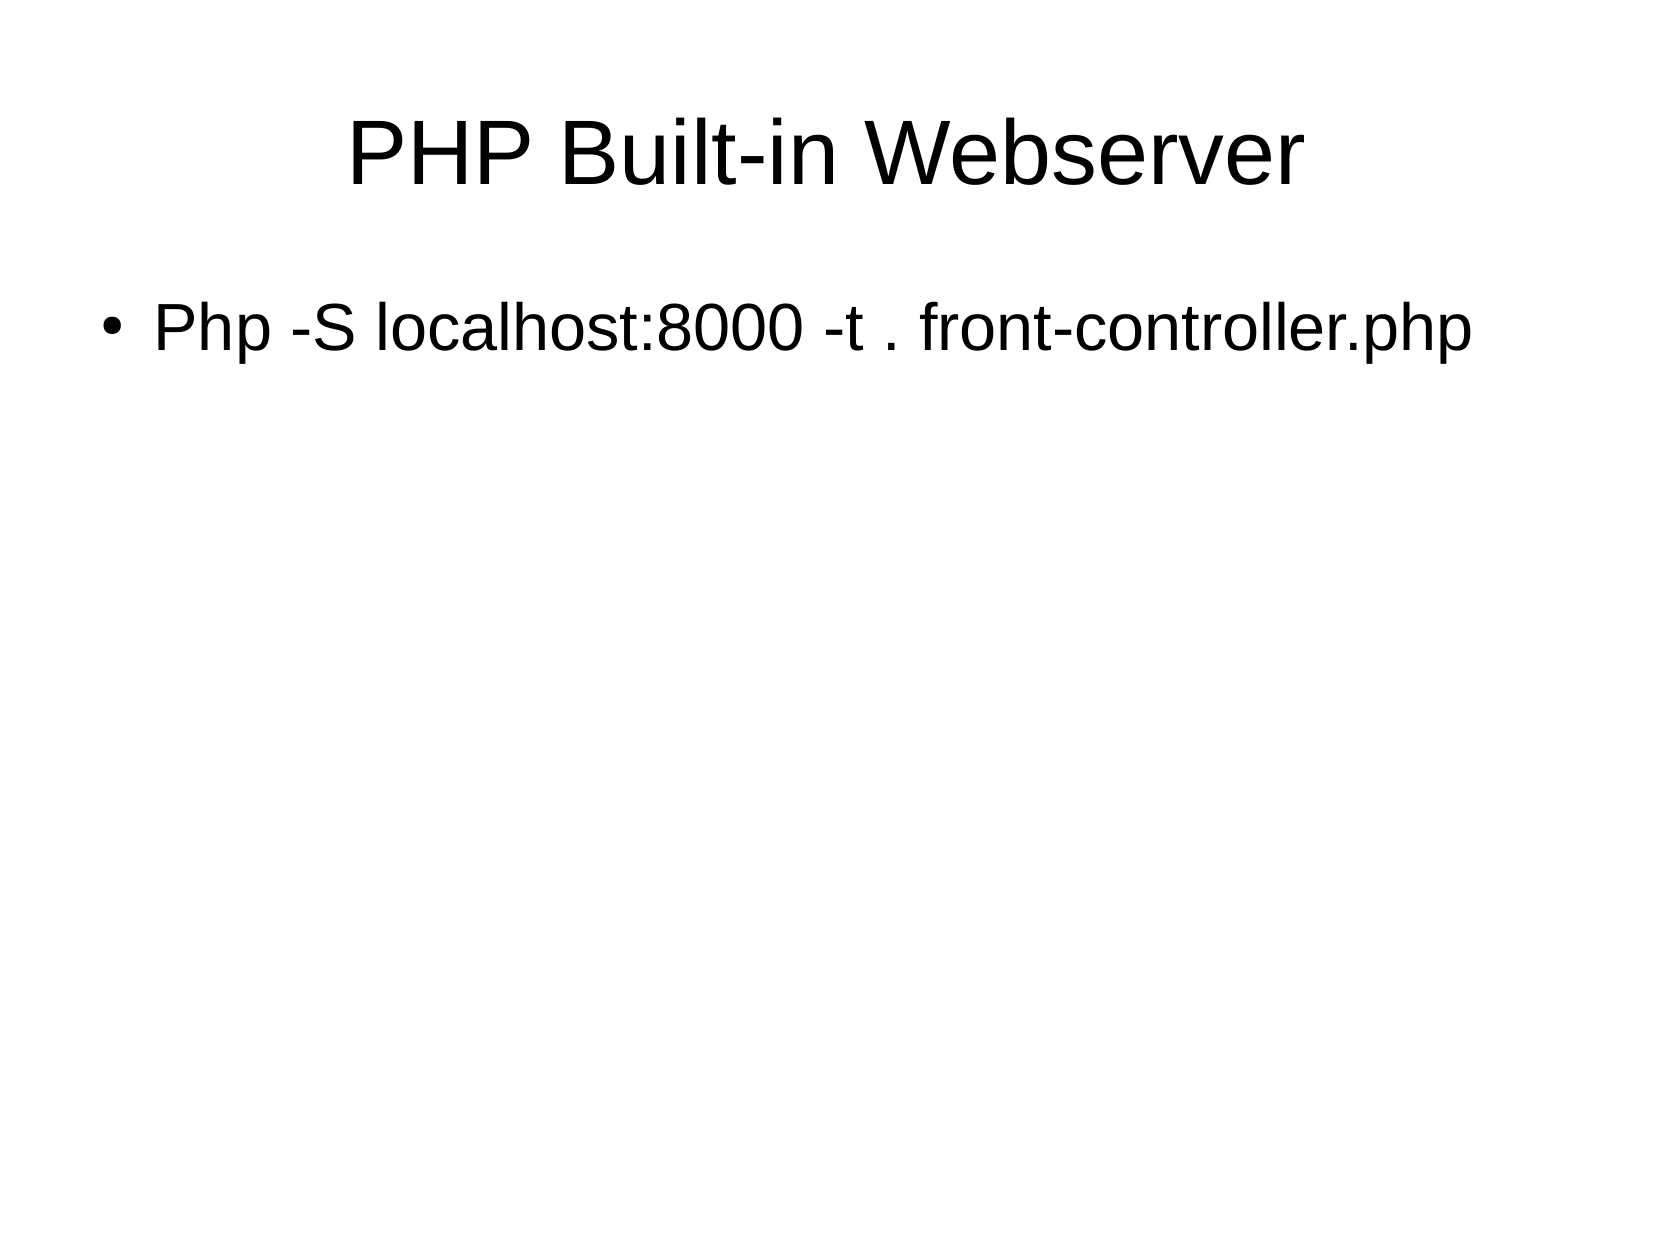

# PHP Built-in Webserver
Php -S localhost:8000 -t . front-controller.php